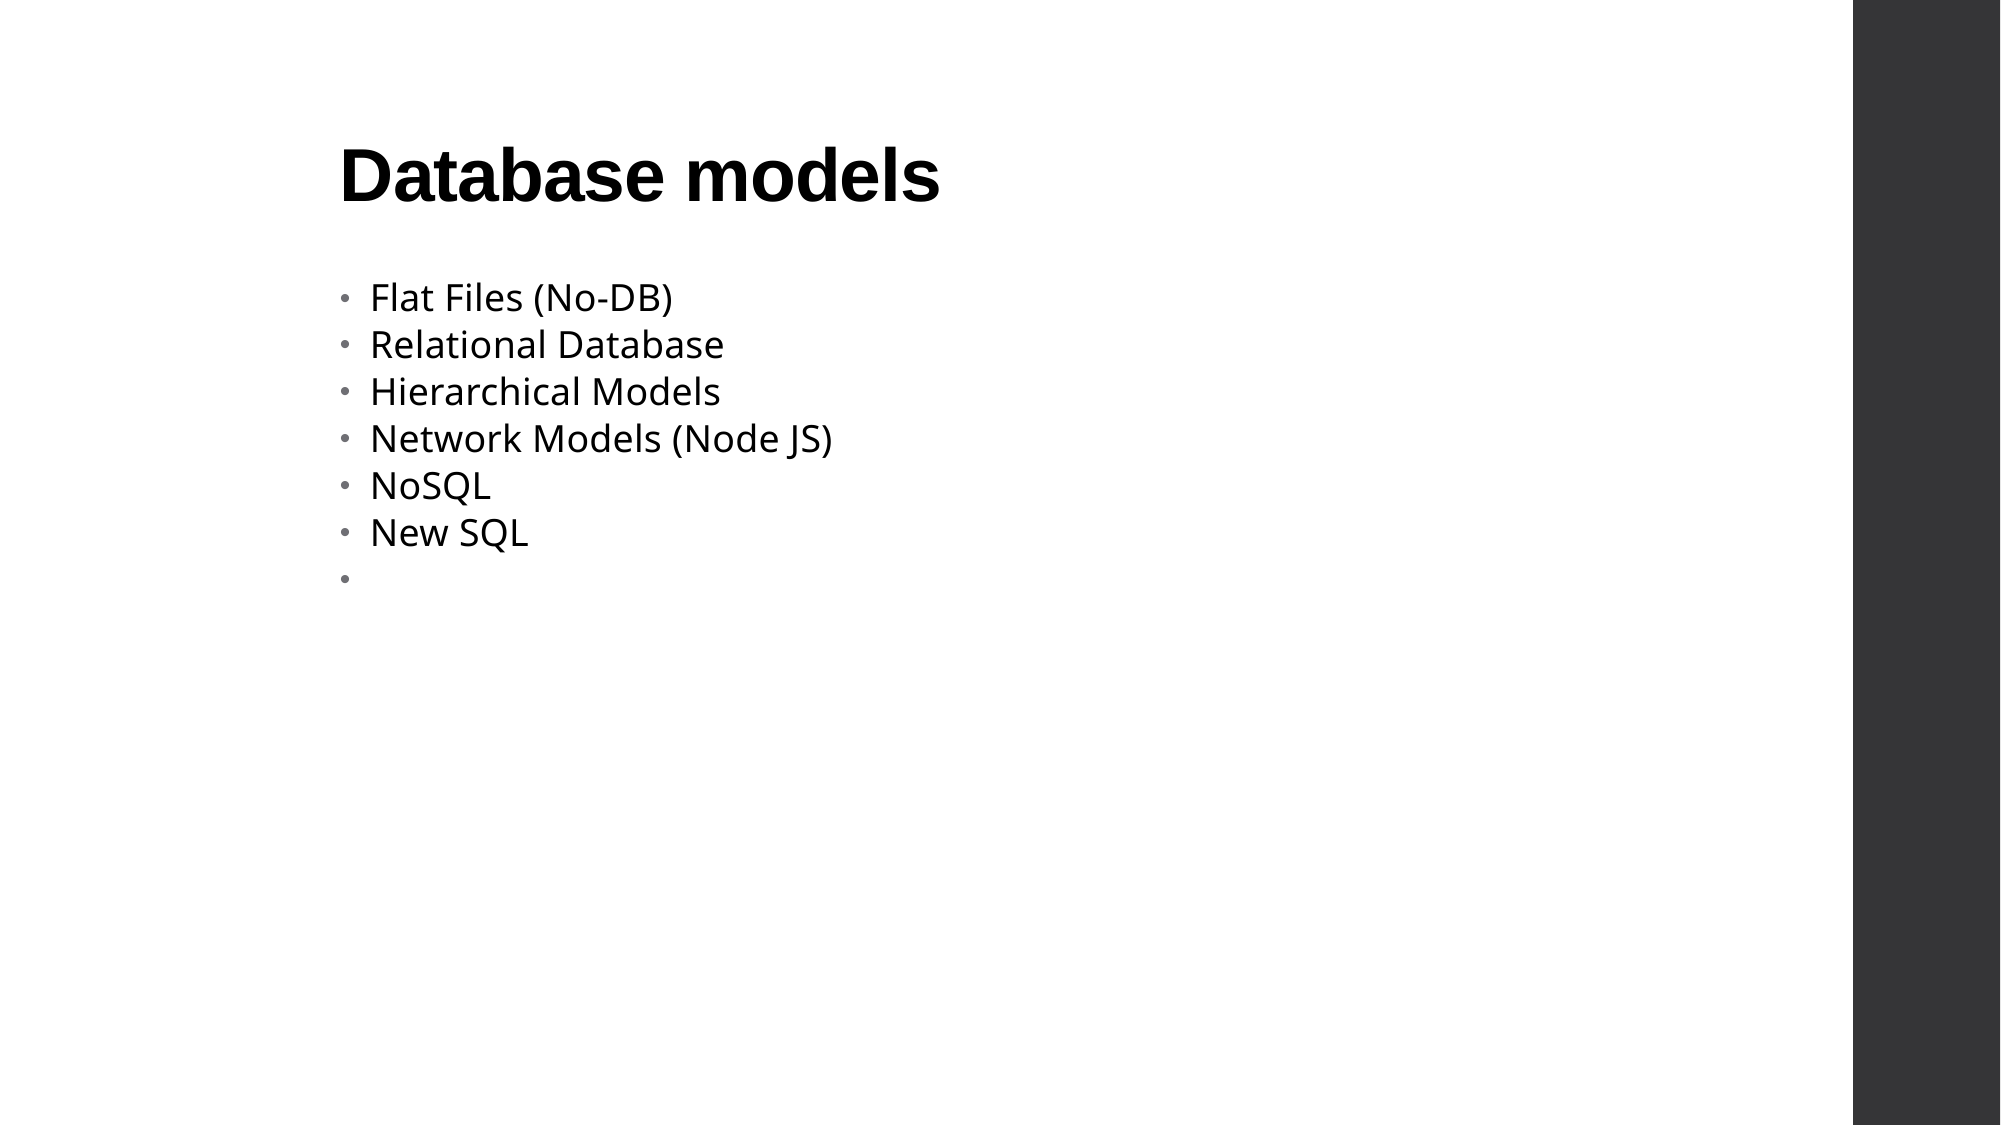

# Database models
Flat Files (No-DB)
Relational Database
Hierarchical Models
Network Models (Node JS)
NoSQL
New SQL